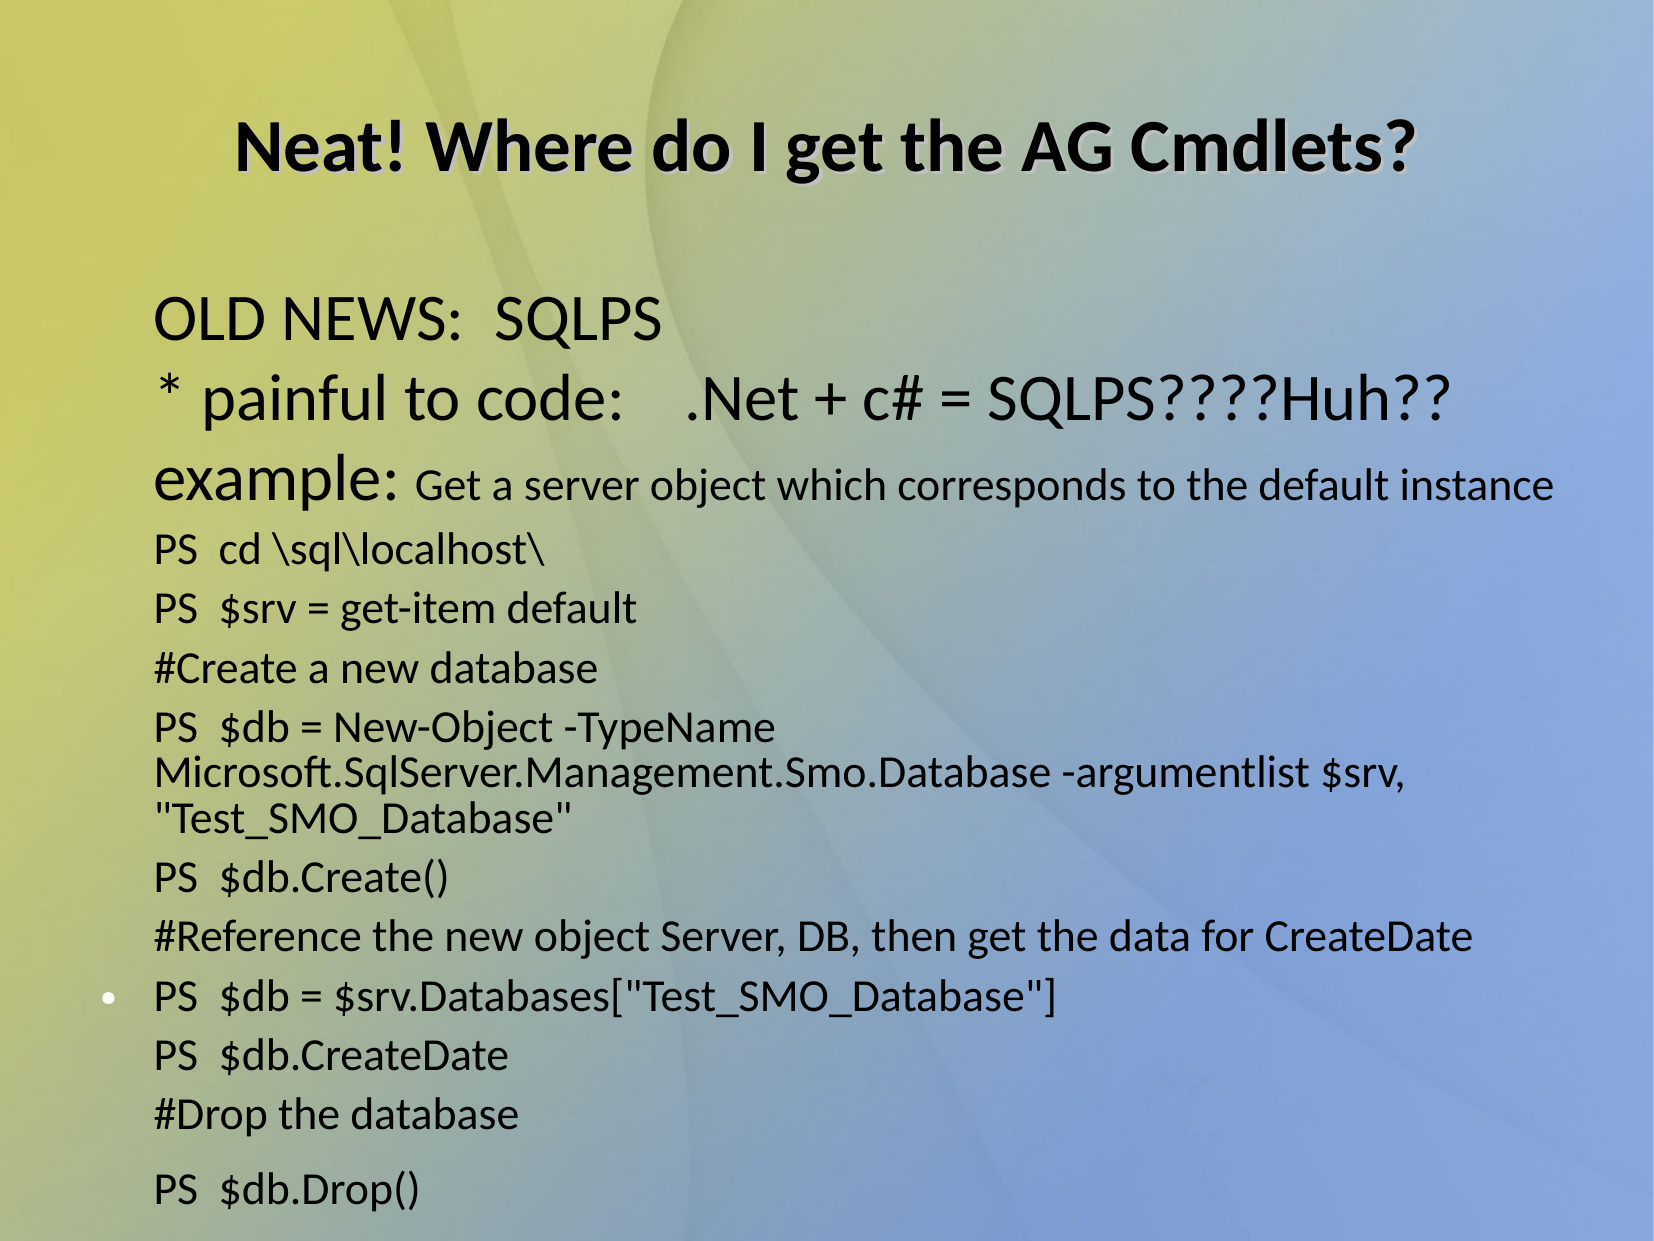

# Neat! Where do I get the AG Cmdlets?
OLD NEWS: SQLPS
* painful to code: .Net + c# = SQLPS????Huh??
example: Get a server object which corresponds to the default instance
PS cd \sql\localhost\
PS $srv = get-item default
#Create a new database
PS $db = New-Object -TypeName Microsoft.SqlServer.Management.Smo.Database -argumentlist $srv, "Test_SMO_Database"
PS $db.Create()
#Reference the new object Server, DB, then get the data for CreateDate
PS $db = $srv.Databases["Test_SMO_Database"]
PS $db.CreateDate
#Drop the database
PS $db.Drop()